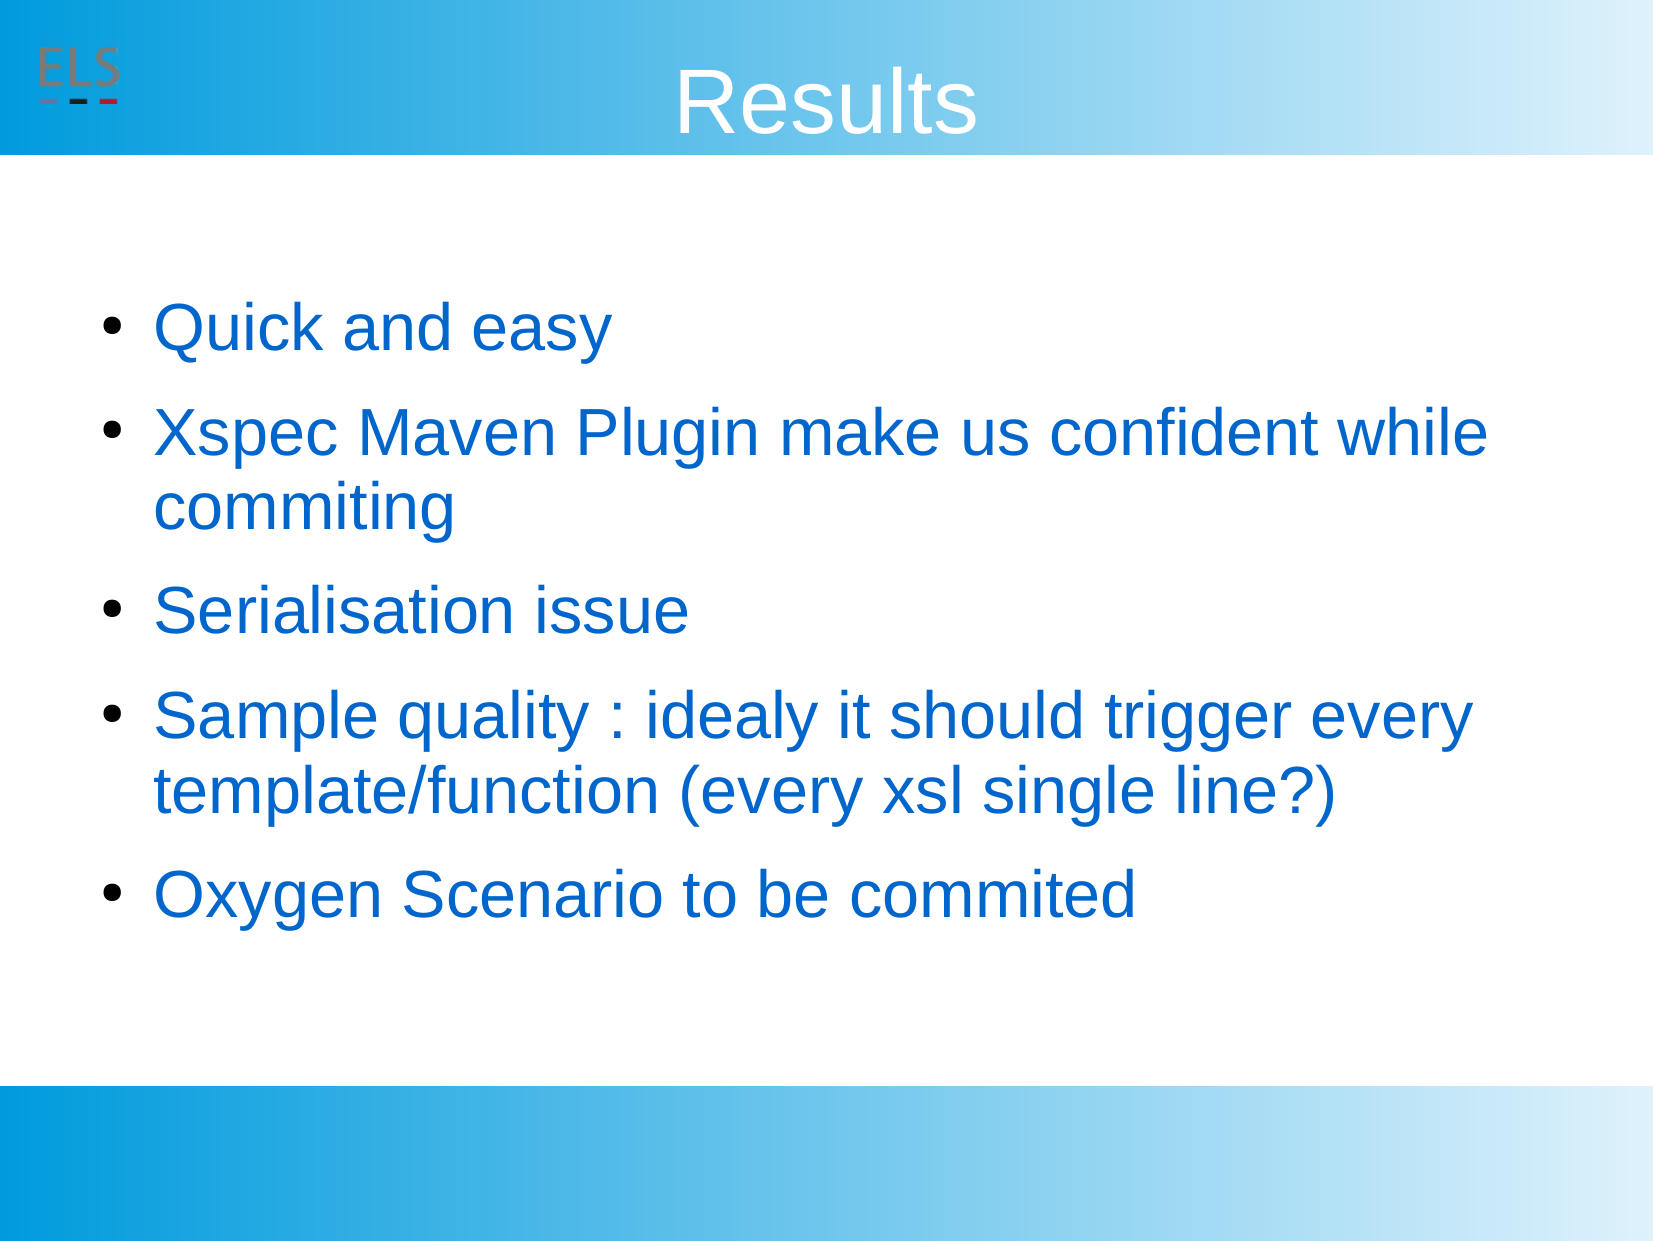

# Results
Quick and easy
Xspec Maven Plugin make us confident while commiting
Serialisation issue
Sample quality : idealy it should trigger every template/function (every xsl single line?)
Oxygen Scenario to be commited